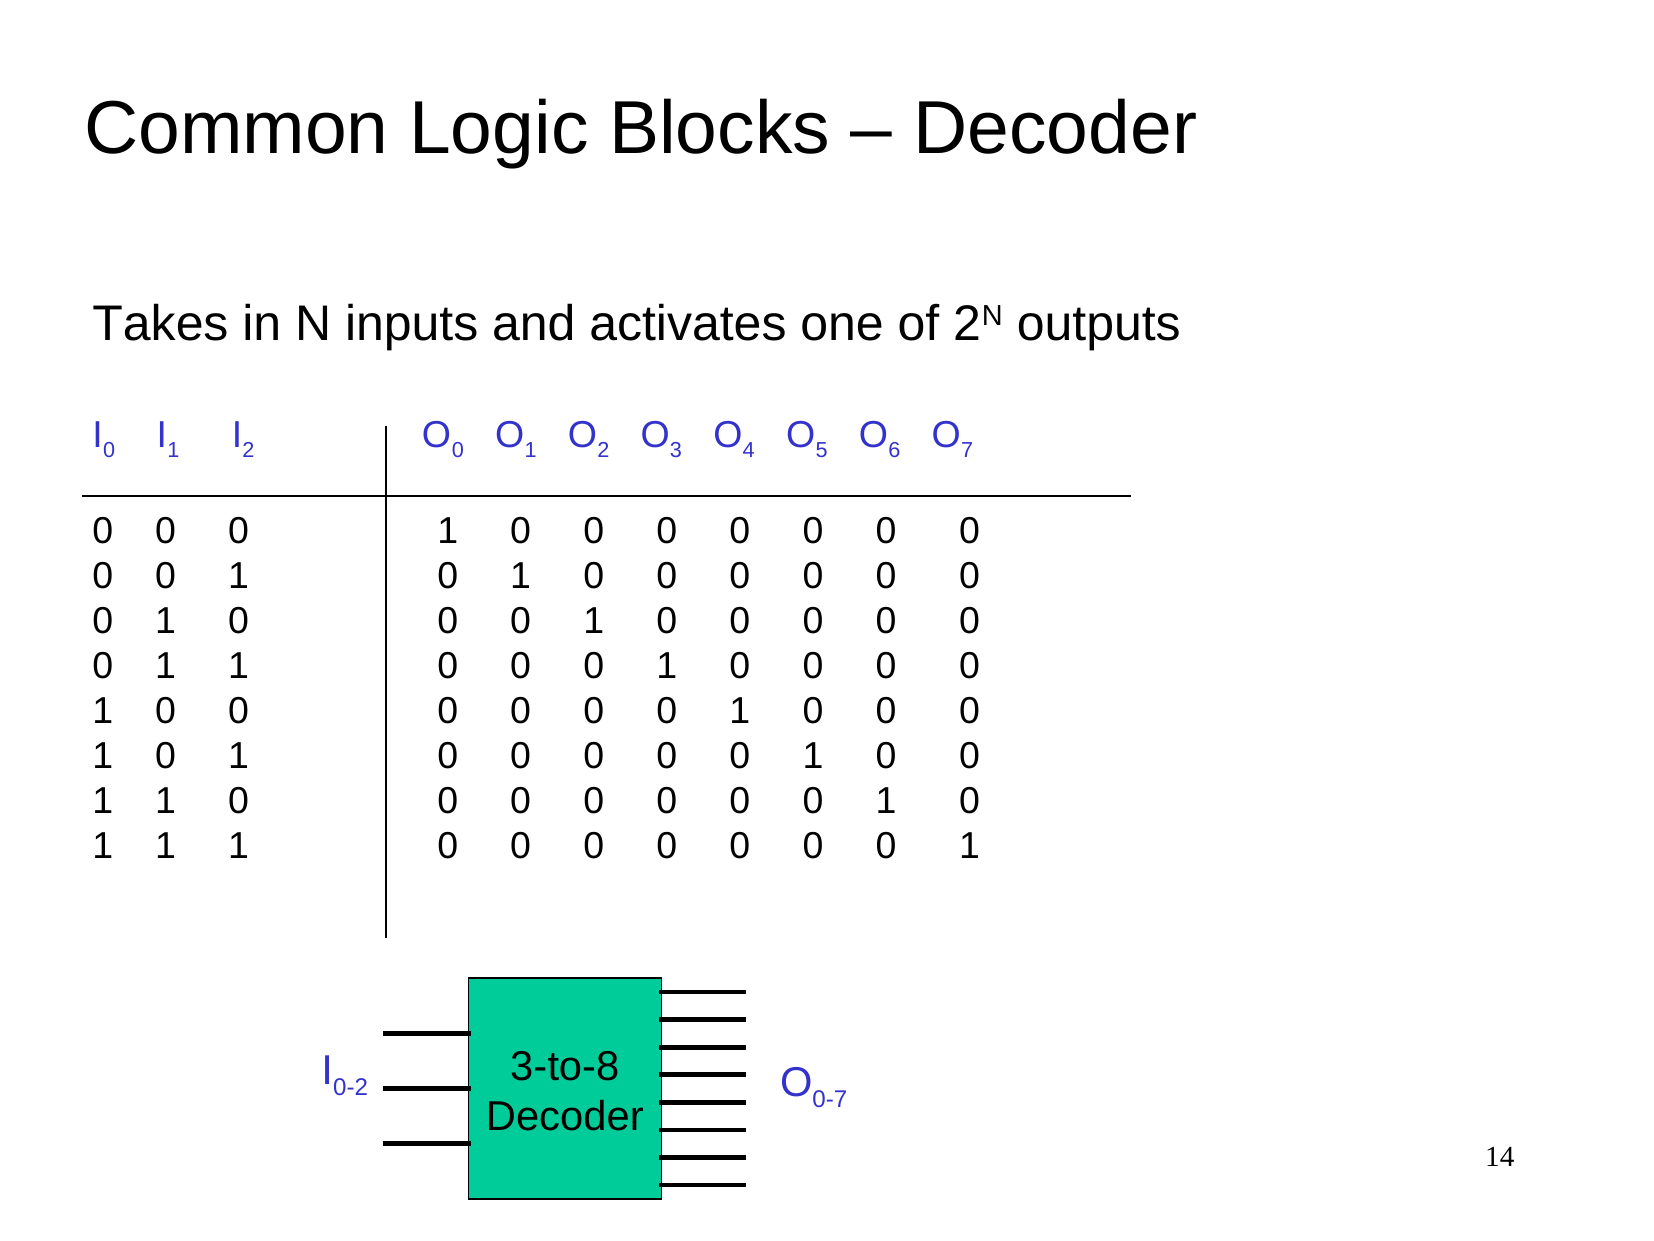

Common Logic Blocks – Decoder
Takes in N inputs and activates one of 2N outputs
I0 I1 I2 O0 O1 O2 O3 O4 O5 O6 O7
0 0 0 1 0 0 0 0 0 0 0
0 0 1 0 1 0 0 0 0 0 0
0 1 0 0 0 1 0 0 0 0 0
0 1 1 0 0 0 1 0 0 0 0
1 0 0 0 0 0 0 1 0 0 0
1 0 1 0 0 0 0 0 1 0 0
1 1 0 0 0 0 0 0 0 1 0
1 1 1 0 0 0 0 0 0 0 1
3-to-8
Decoder
I0-2
O0-7